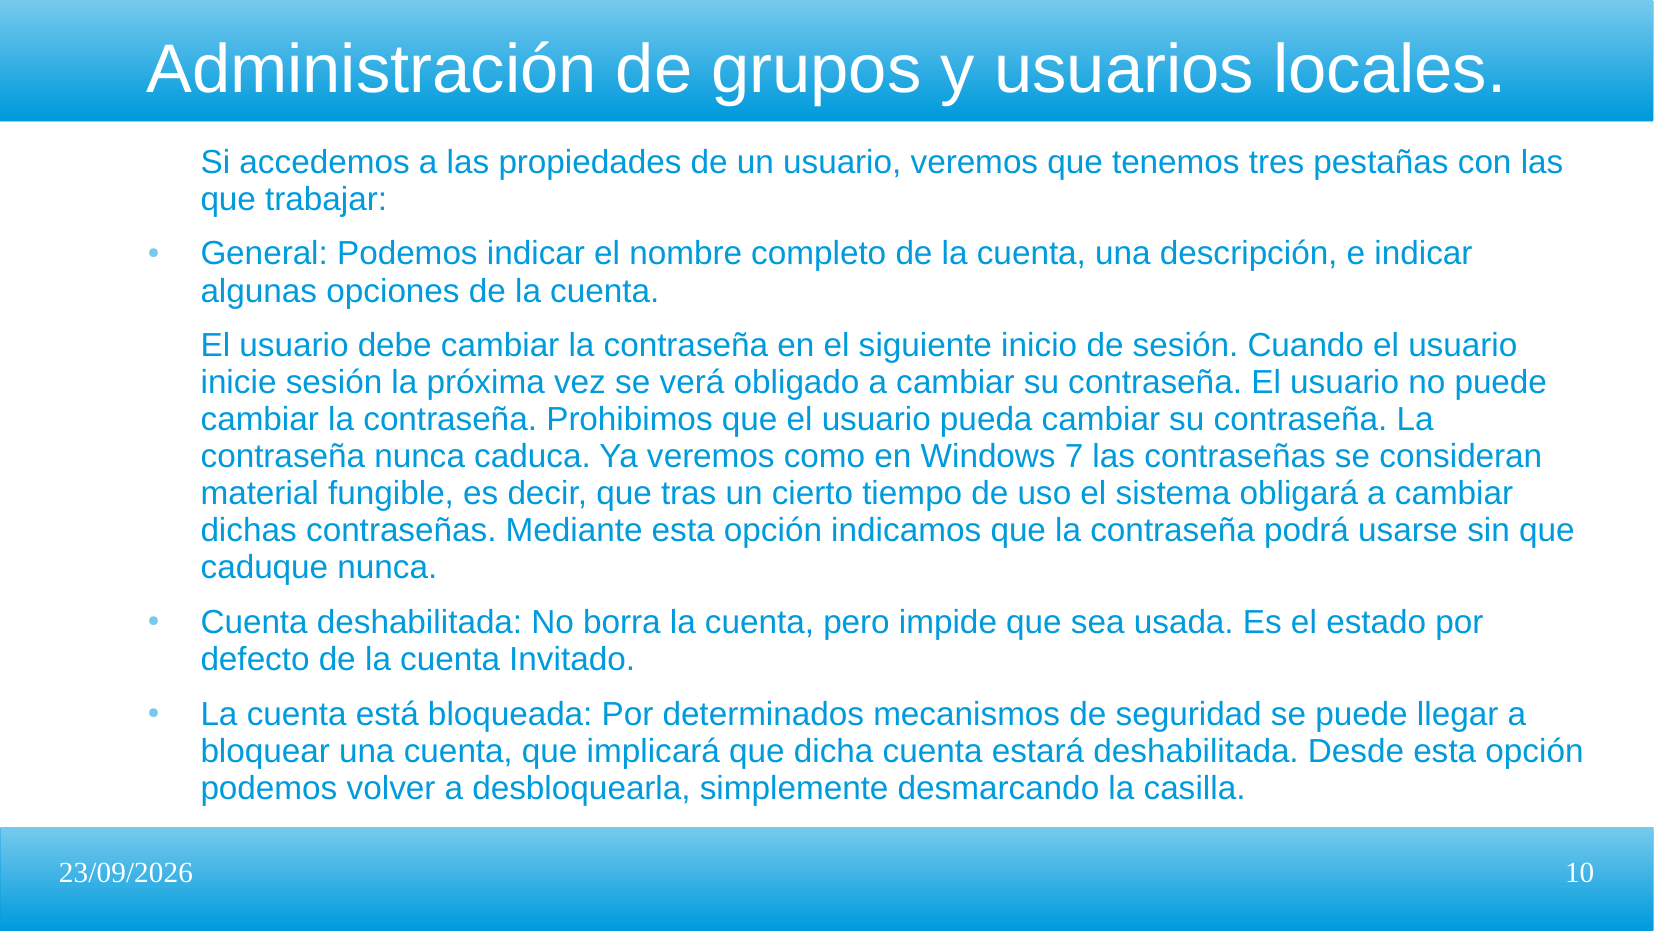

# Administración de grupos y usuarios locales.
Si accedemos a las propiedades de un usuario, veremos que tenemos tres pestañas con las que trabajar:
General: Podemos indicar el nombre completo de la cuenta, una descripción, e indicar algunas opciones de la cuenta.
El usuario debe cambiar la contraseña en el siguiente inicio de sesión. Cuando el usuario inicie sesión la próxima vez se verá obligado a cambiar su contraseña. El usuario no puede cambiar la contraseña. Prohibimos que el usuario pueda cambiar su contraseña. La contraseña nunca caduca. Ya veremos como en Windows 7 las contraseñas se consideran material fungible, es decir, que tras un cierto tiempo de uso el sistema obligará a cambiar dichas contraseñas. Mediante esta opción indicamos que la contraseña podrá usarse sin que caduque nunca.
Cuenta deshabilitada: No borra la cuenta, pero impide que sea usada. Es el estado por defecto de la cuenta Invitado.
La cuenta está bloqueada: Por determinados mecanismos de seguridad se puede llegar a bloquear una cuenta, que implicará que dicha cuenta estará deshabilitada. Desde esta opción podemos volver a desbloquearla, simplemente desmarcando la casilla.
10